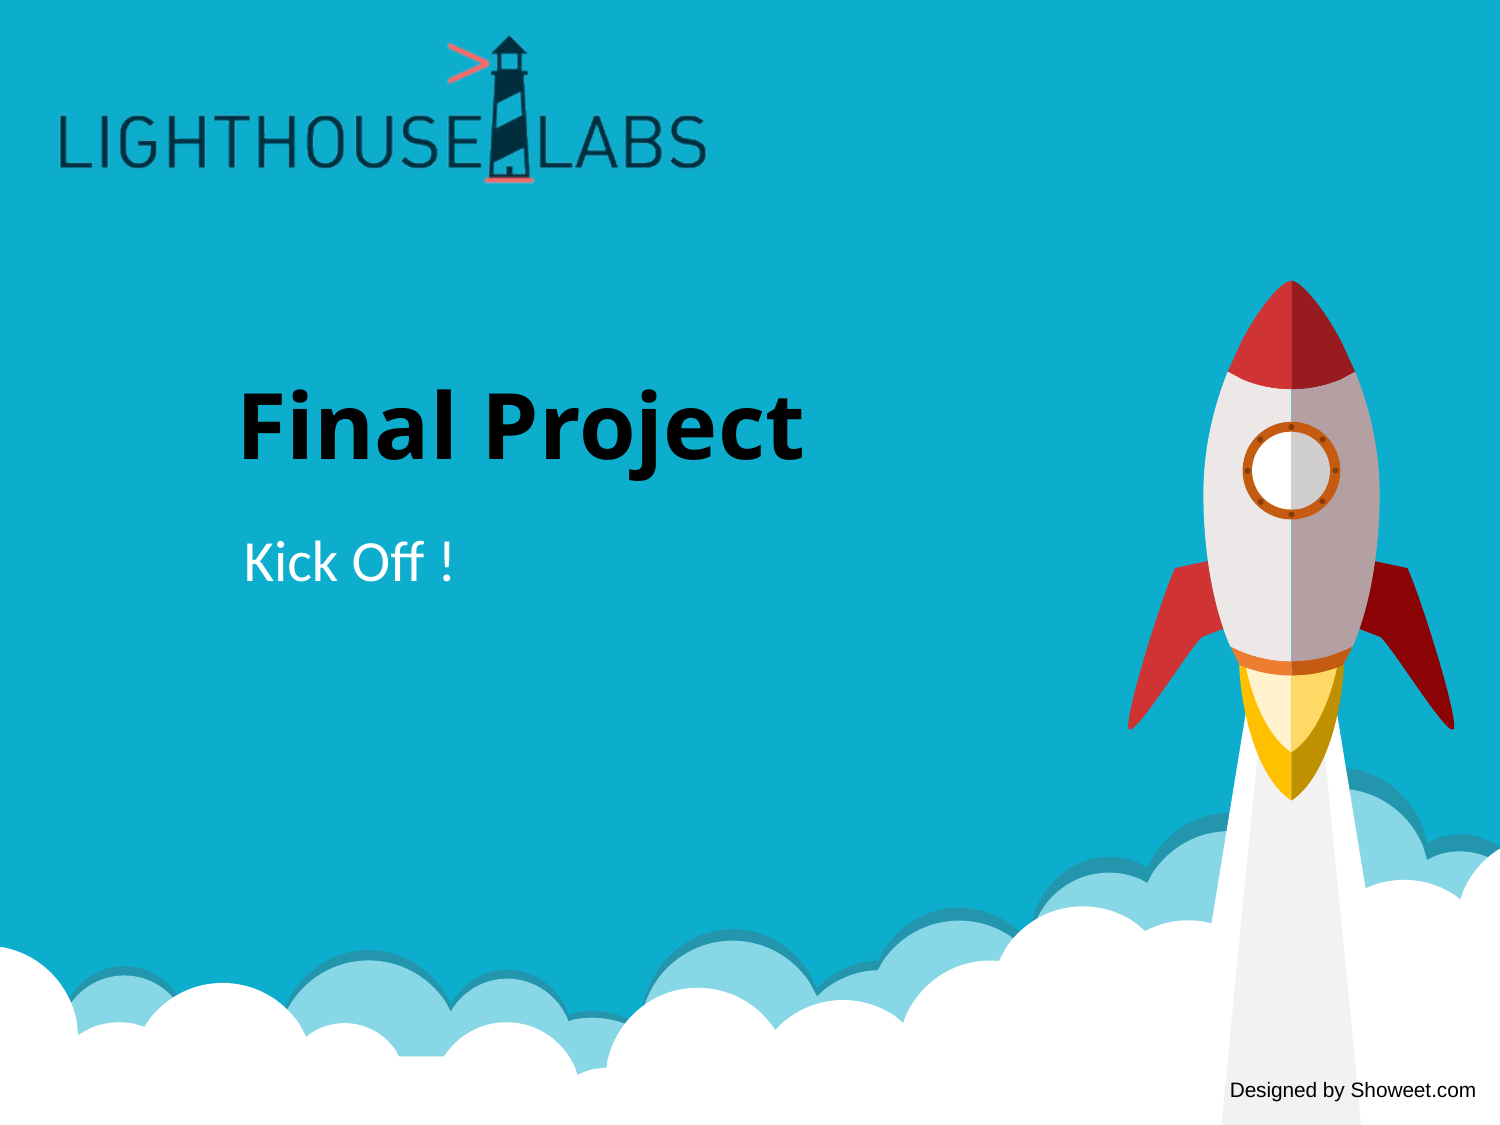

# Final Project
Kick Off !
Designed by Showeet.com